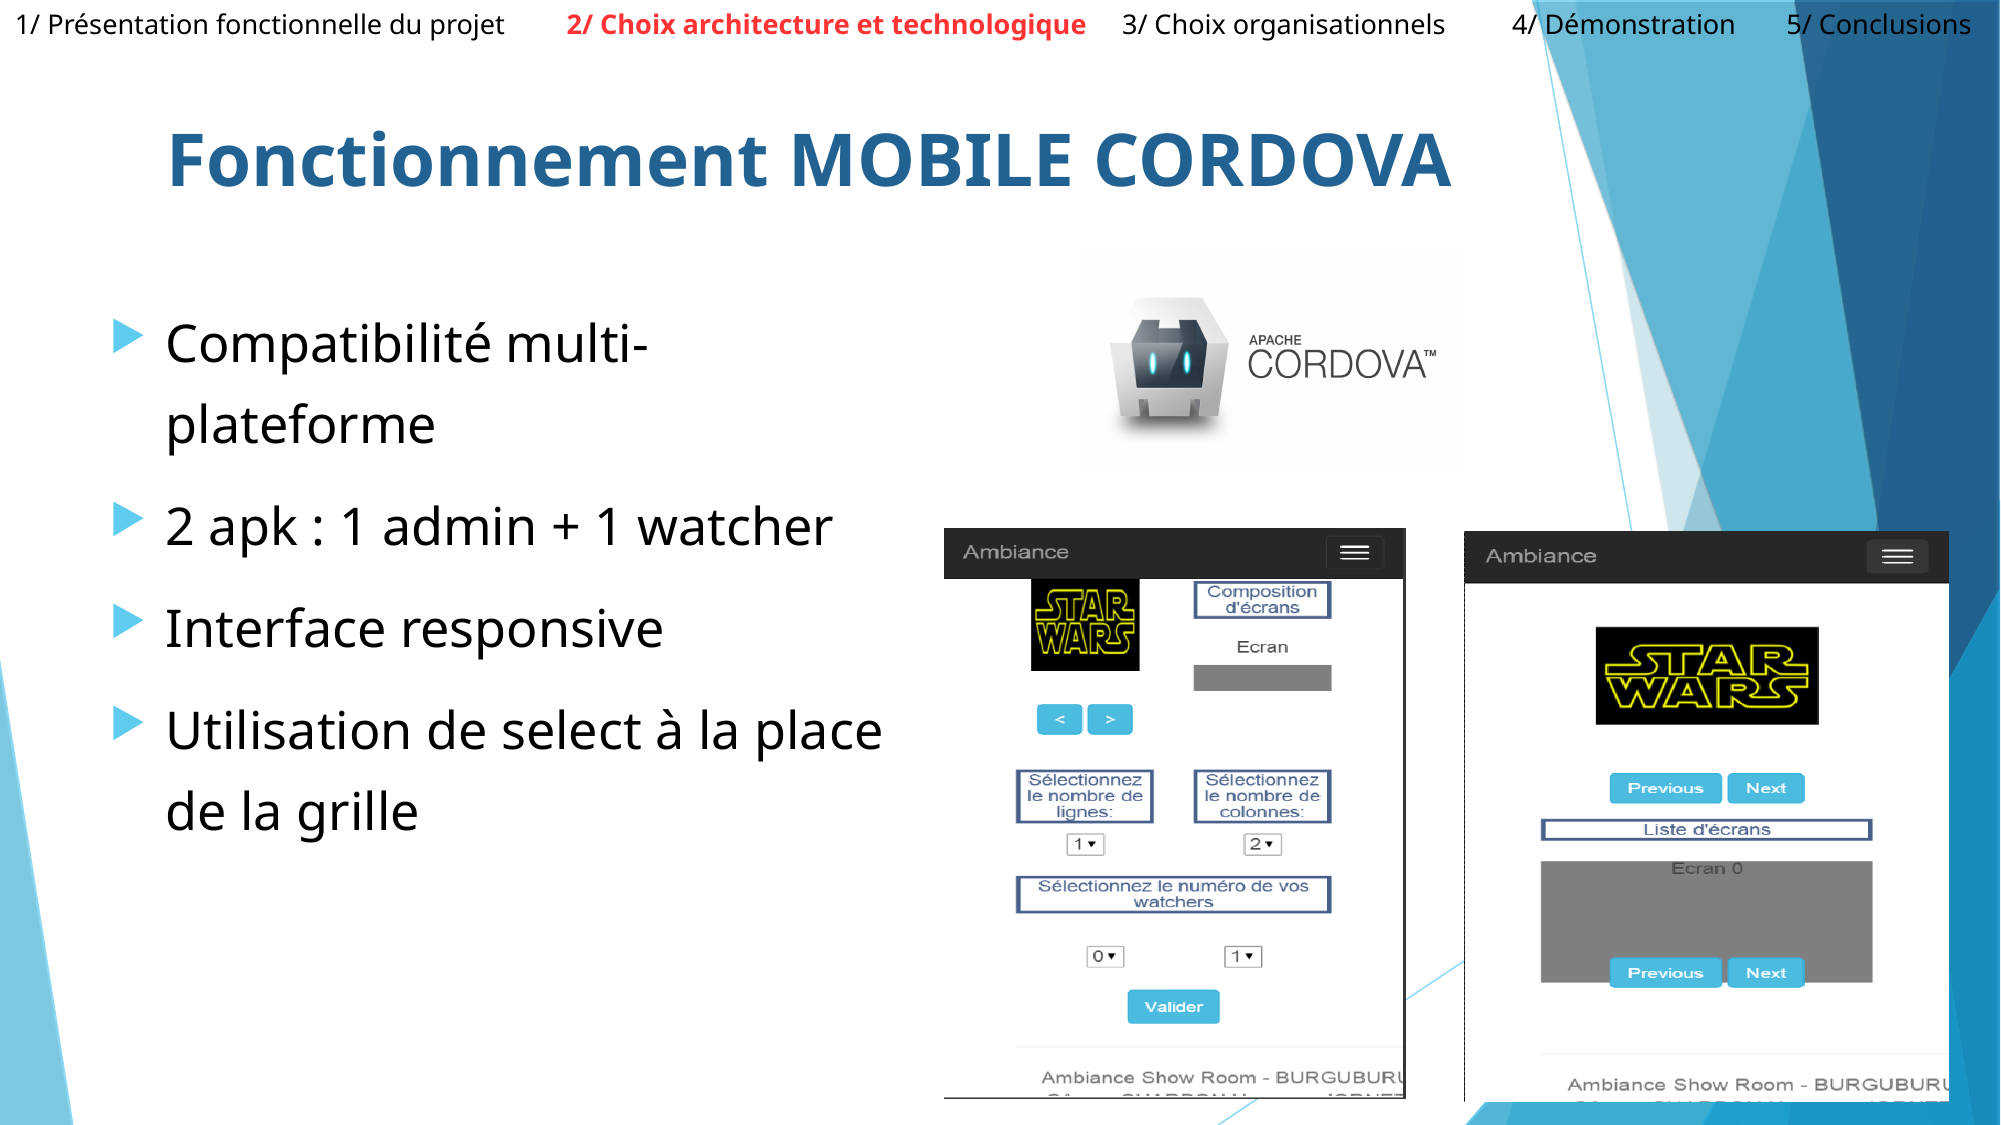

1/ Présentation fonctionnelle du projet 	 2/ Choix architecture et technologique 	3/ Choix organisationnels 	 4/ Démonstration 	5/ Conclusions
Fonctionnement MOBILE CORDOVA
# Compatibilité multi-plateforme
2 apk : 1 admin + 1 watcher
Interface responsive
Utilisation de select à la place de la grille